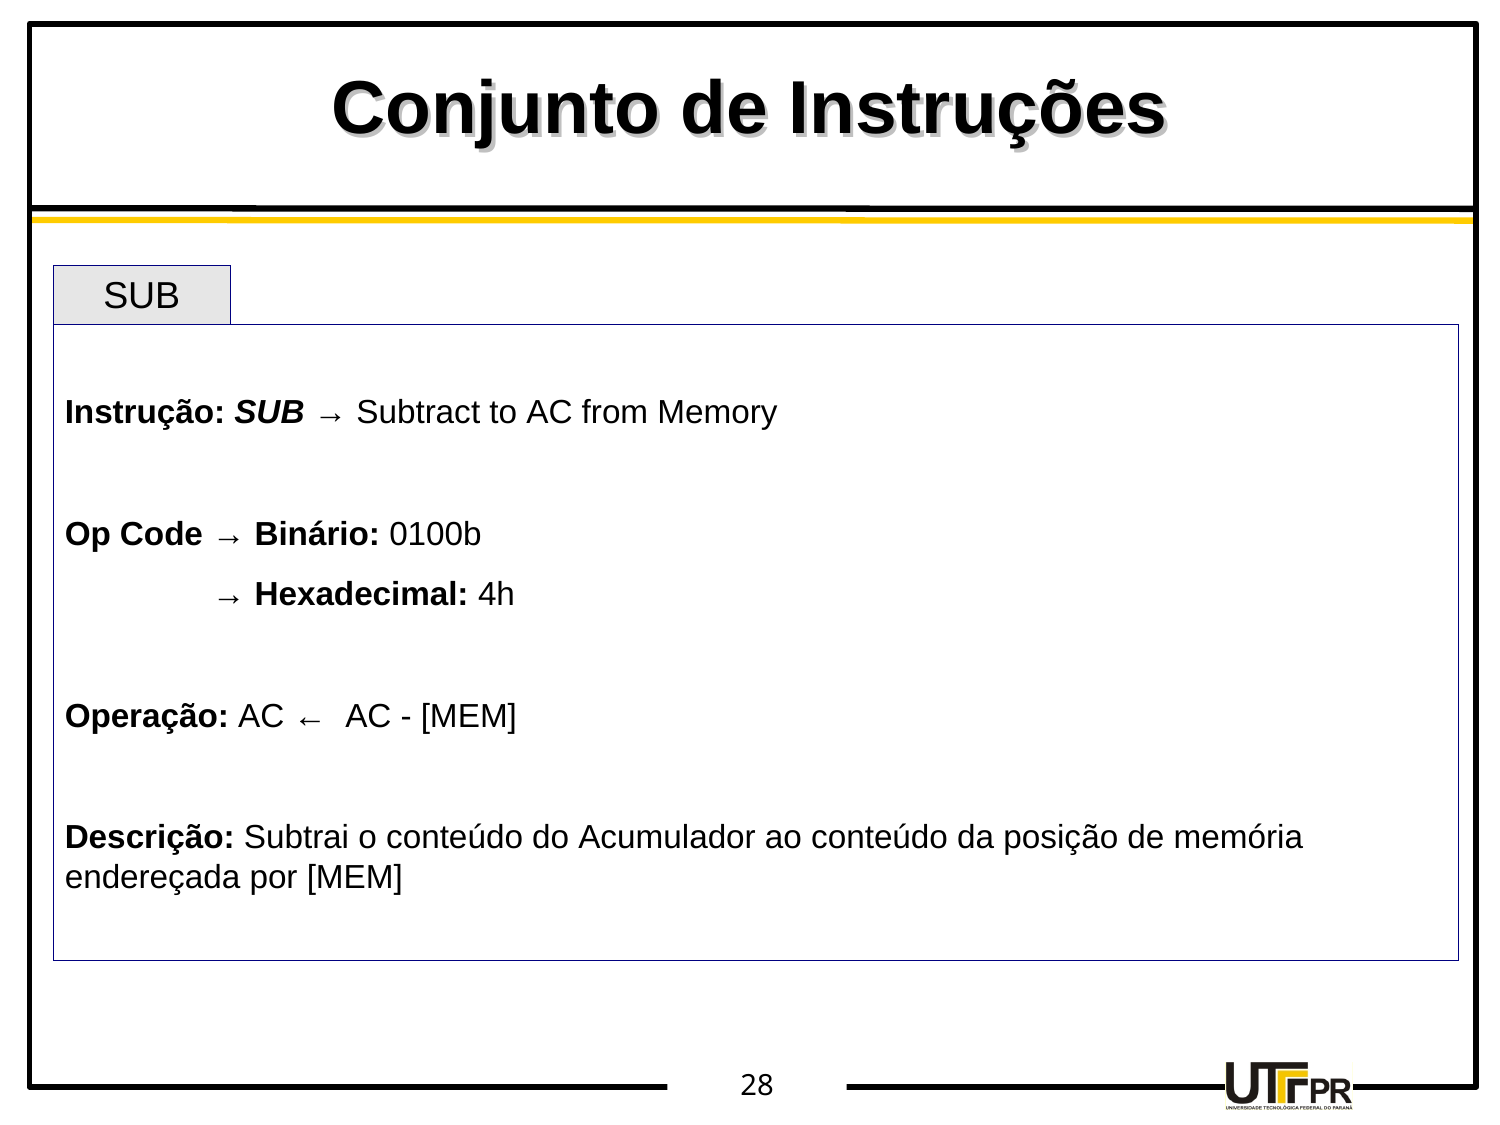

# Conjunto de Instruções
LOAD
SUB
Instrução: SUB → Subtract to AC from Memory
Op Code → Binário: 0100b
		→ Hexadecimal: 4h
Operação: AC ← AC - [MEM]
Descrição: Subtrai o conteúdo do Acumulador ao conteúdo da posição de memória endereçada por [MEM]
Instrução: ADD → Add to AC from Memory
Op Code → Binário: 0011b
		→ Hexadecimal: 3h
Operação: AC ← AC + [MEM]
Descrição: Soma o conteúdo do Acumulador ao conteúdo da posição de memória endereçada por [MEM]